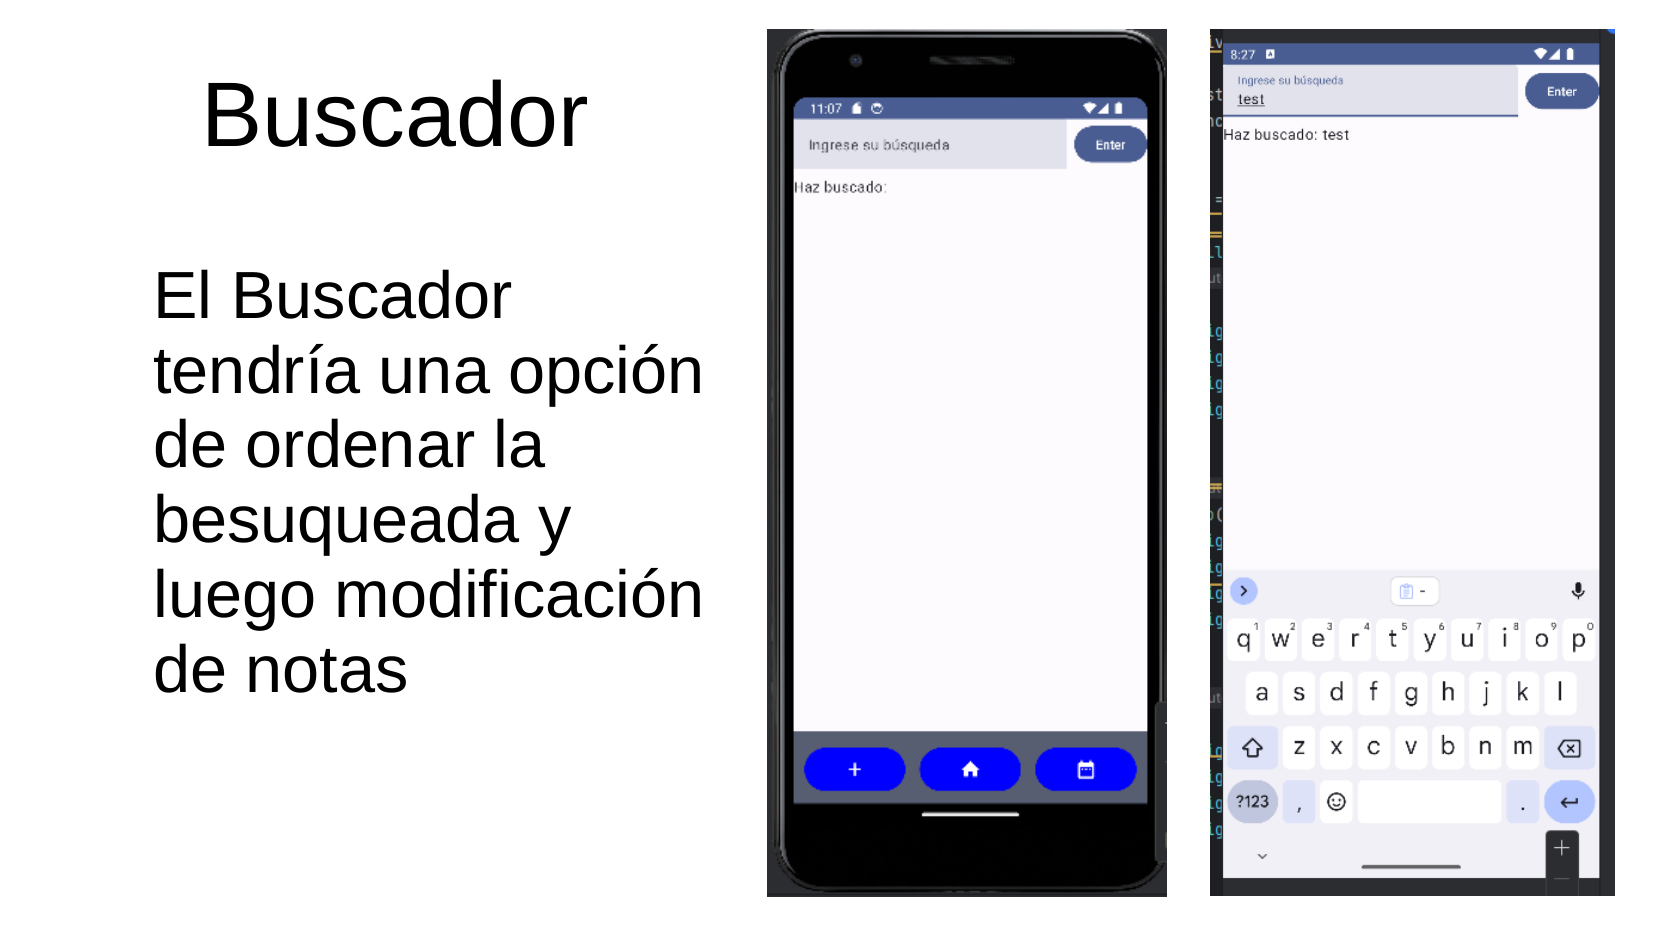

# Buscador
El Buscador tendría una opción de ordenar la besuqueada y luego modificación de notas